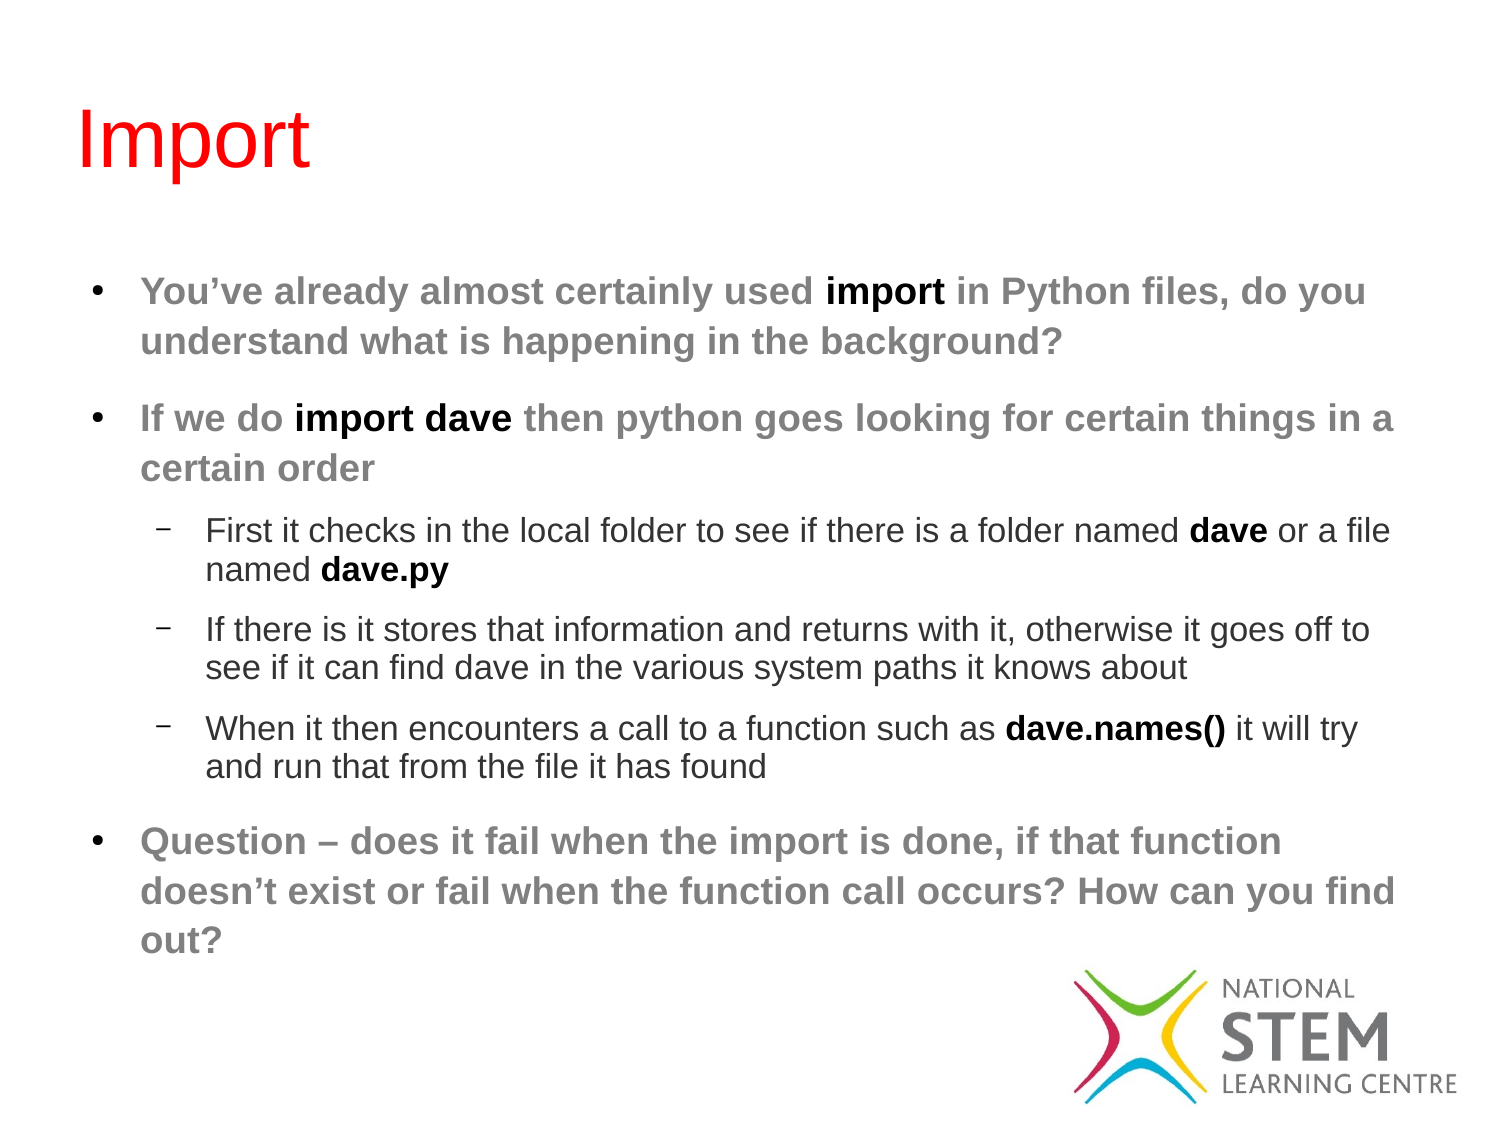

# Import
You’ve already almost certainly used import in Python files, do you understand what is happening in the background?
If we do import dave then python goes looking for certain things in a certain order
First it checks in the local folder to see if there is a folder named dave or a file named dave.py
If there is it stores that information and returns with it, otherwise it goes off to see if it can find dave in the various system paths it knows about
When it then encounters a call to a function such as dave.names() it will try and run that from the file it has found
Question – does it fail when the import is done, if that function doesn’t exist or fail when the function call occurs? How can you find out?